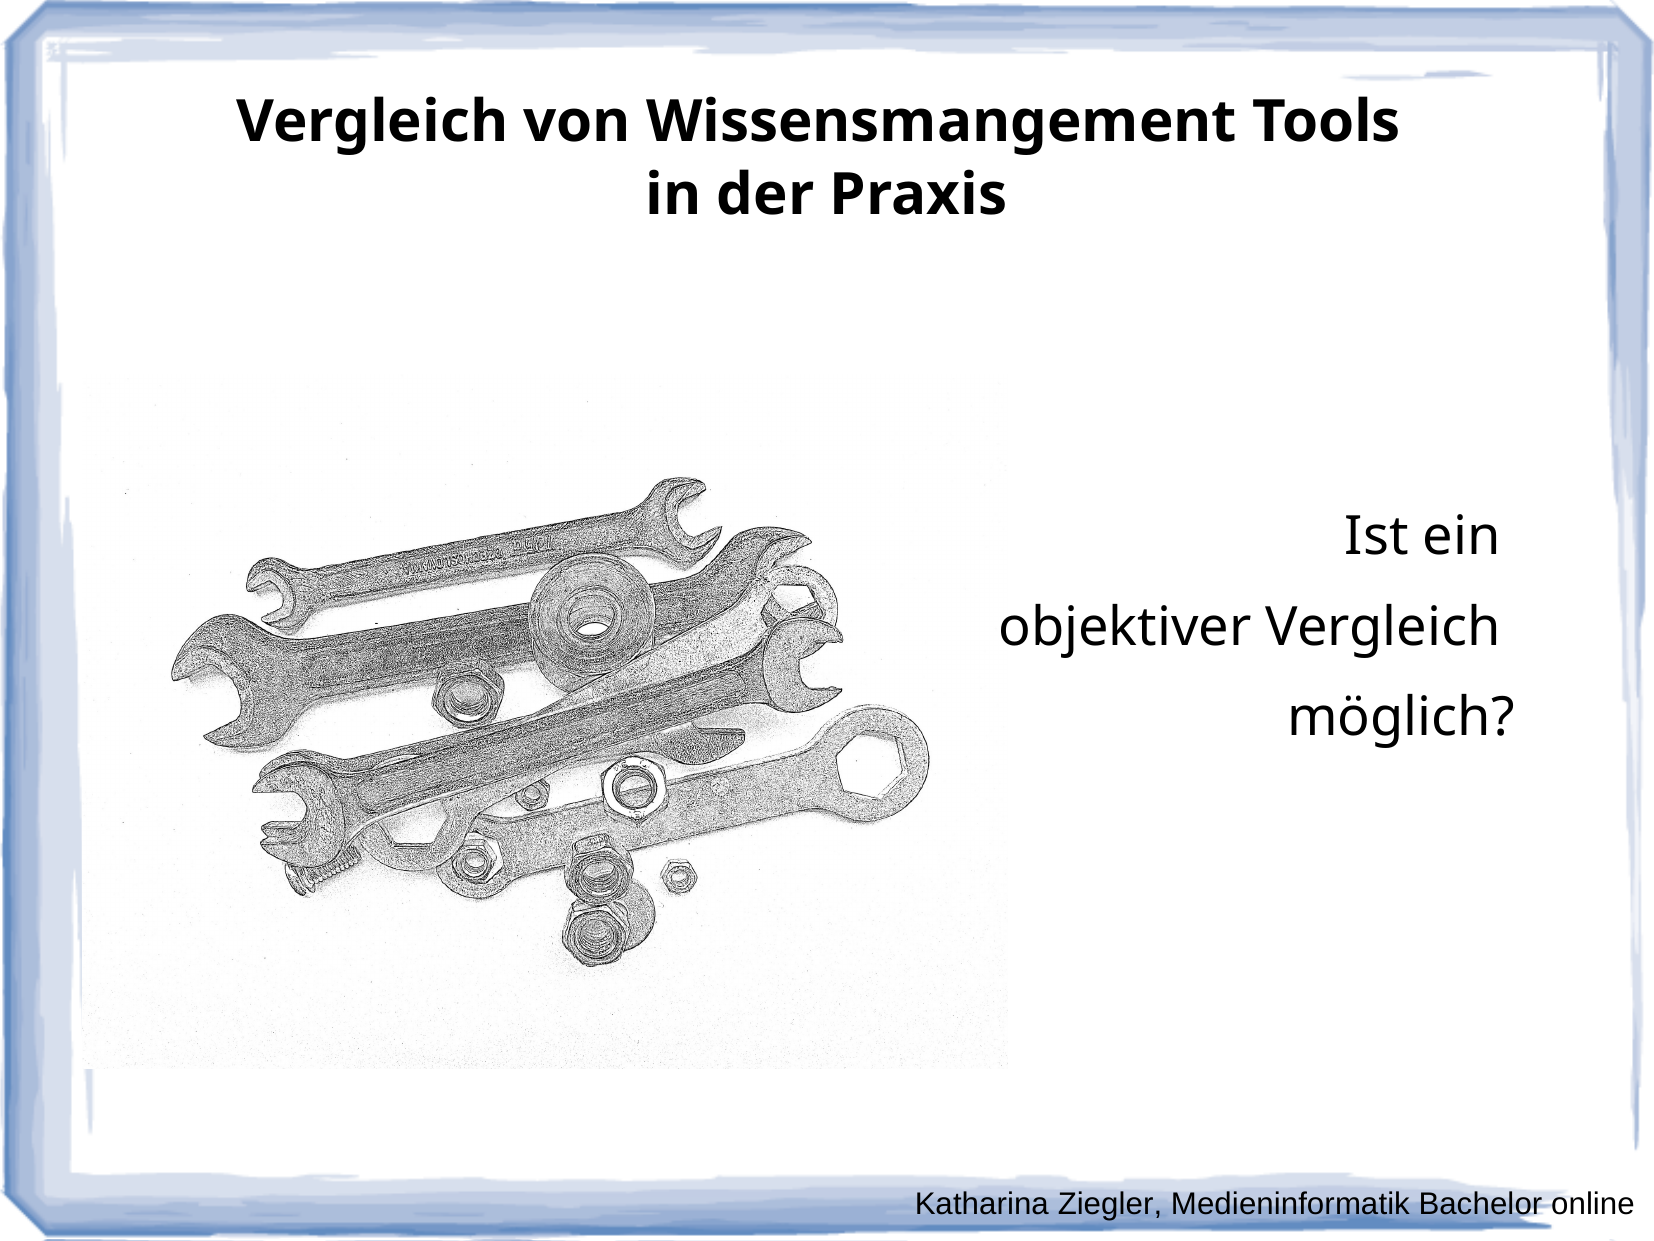

# Vergleich von Wissensmangement Tools in der Praxis
Ist ein
objektiver Vergleich
möglich?
Katharina Ziegler, Medieninformatik Bachelor online